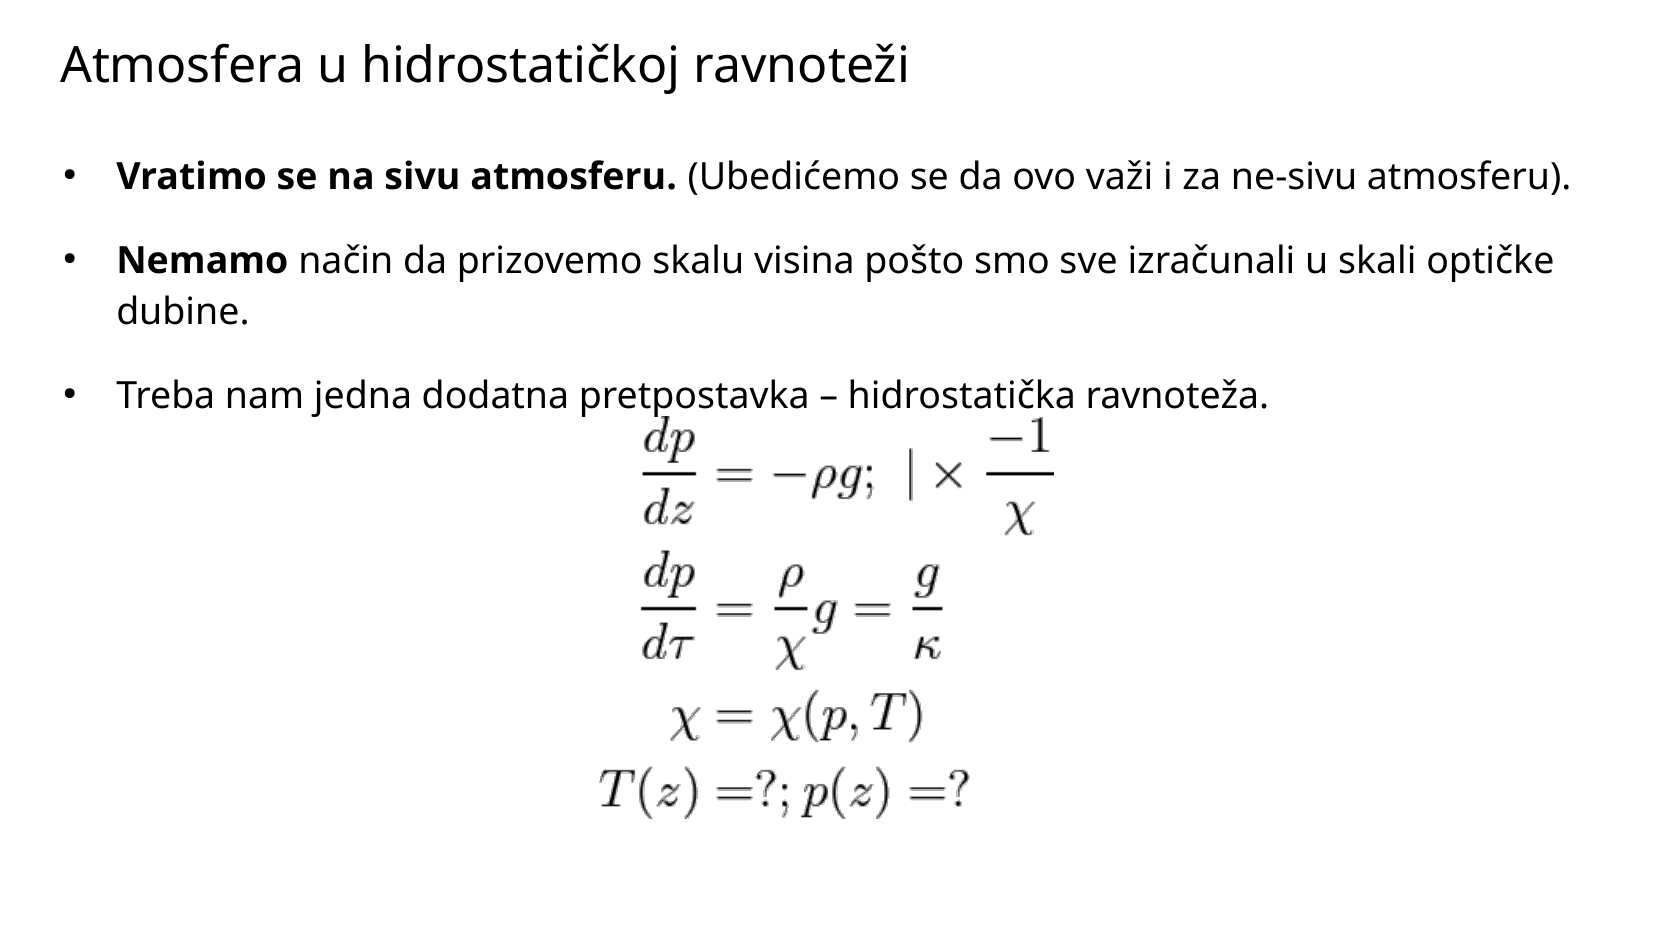

# Atmosfera u hidrostatičkoj ravnoteži
Vratimo se na sivu atmosferu. (Ubedićemo se da ovo važi i za ne-sivu atmosferu).
Nemamo način da prizovemo skalu visina pošto smo sve izračunali u skali optičke dubine.
Treba nam jedna dodatna pretpostavka – hidrostatička ravnoteža.